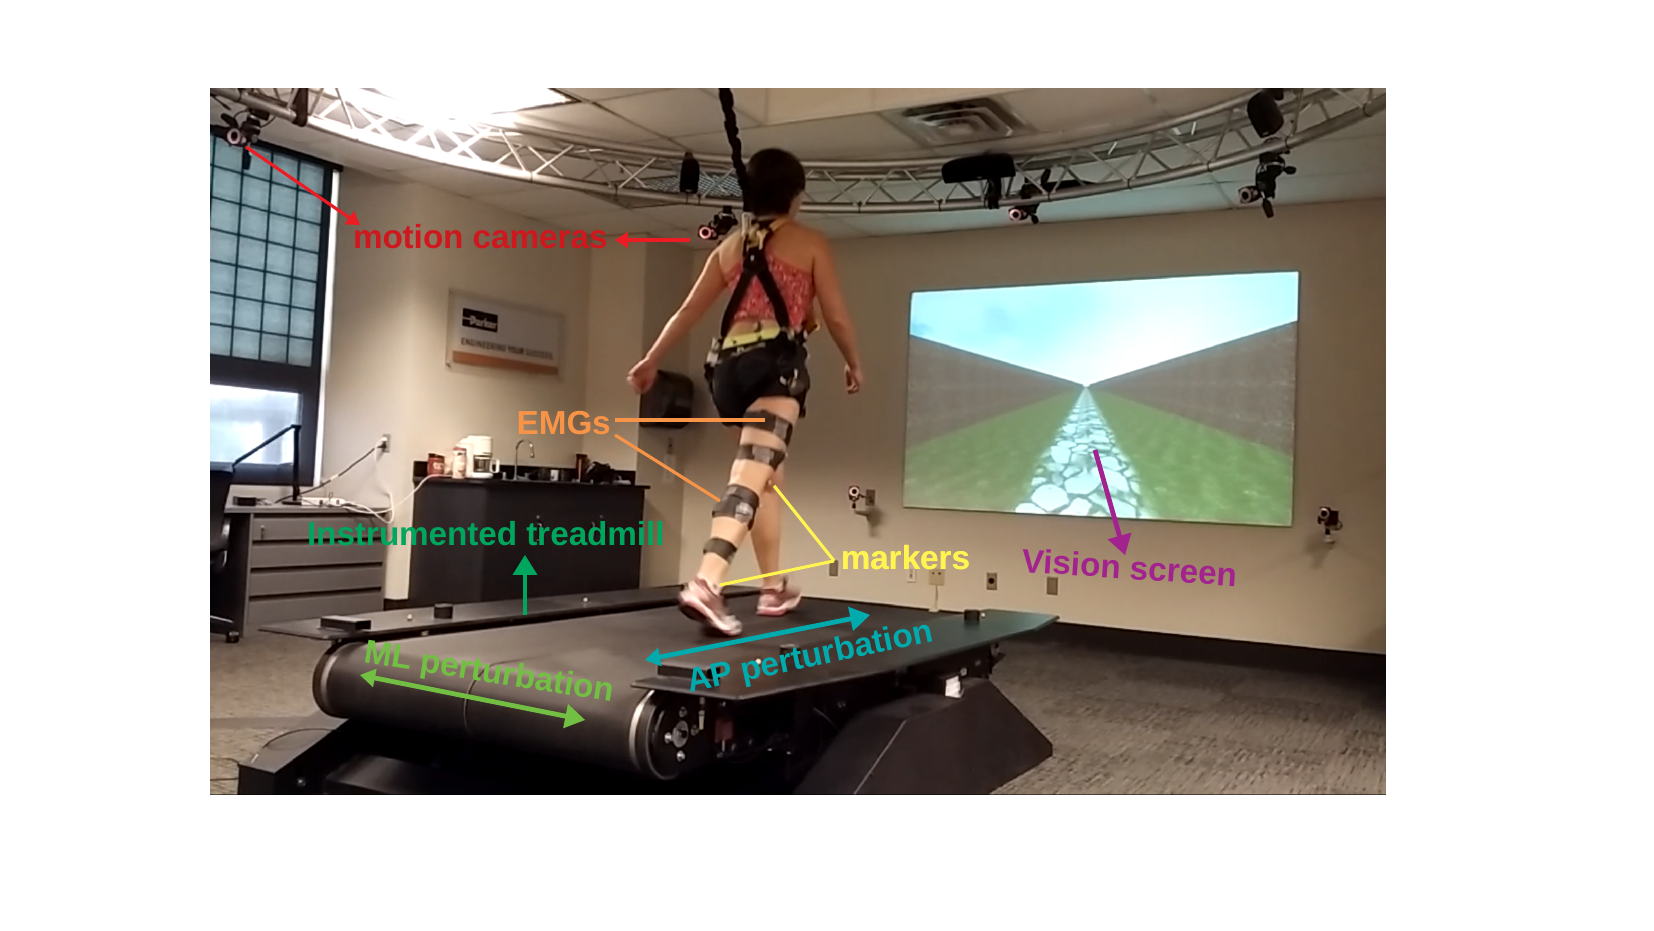

motion cameras
EMGs
Instrumented treadmill
markers
markers
Vision screen
AP perturbation
ML perturbation